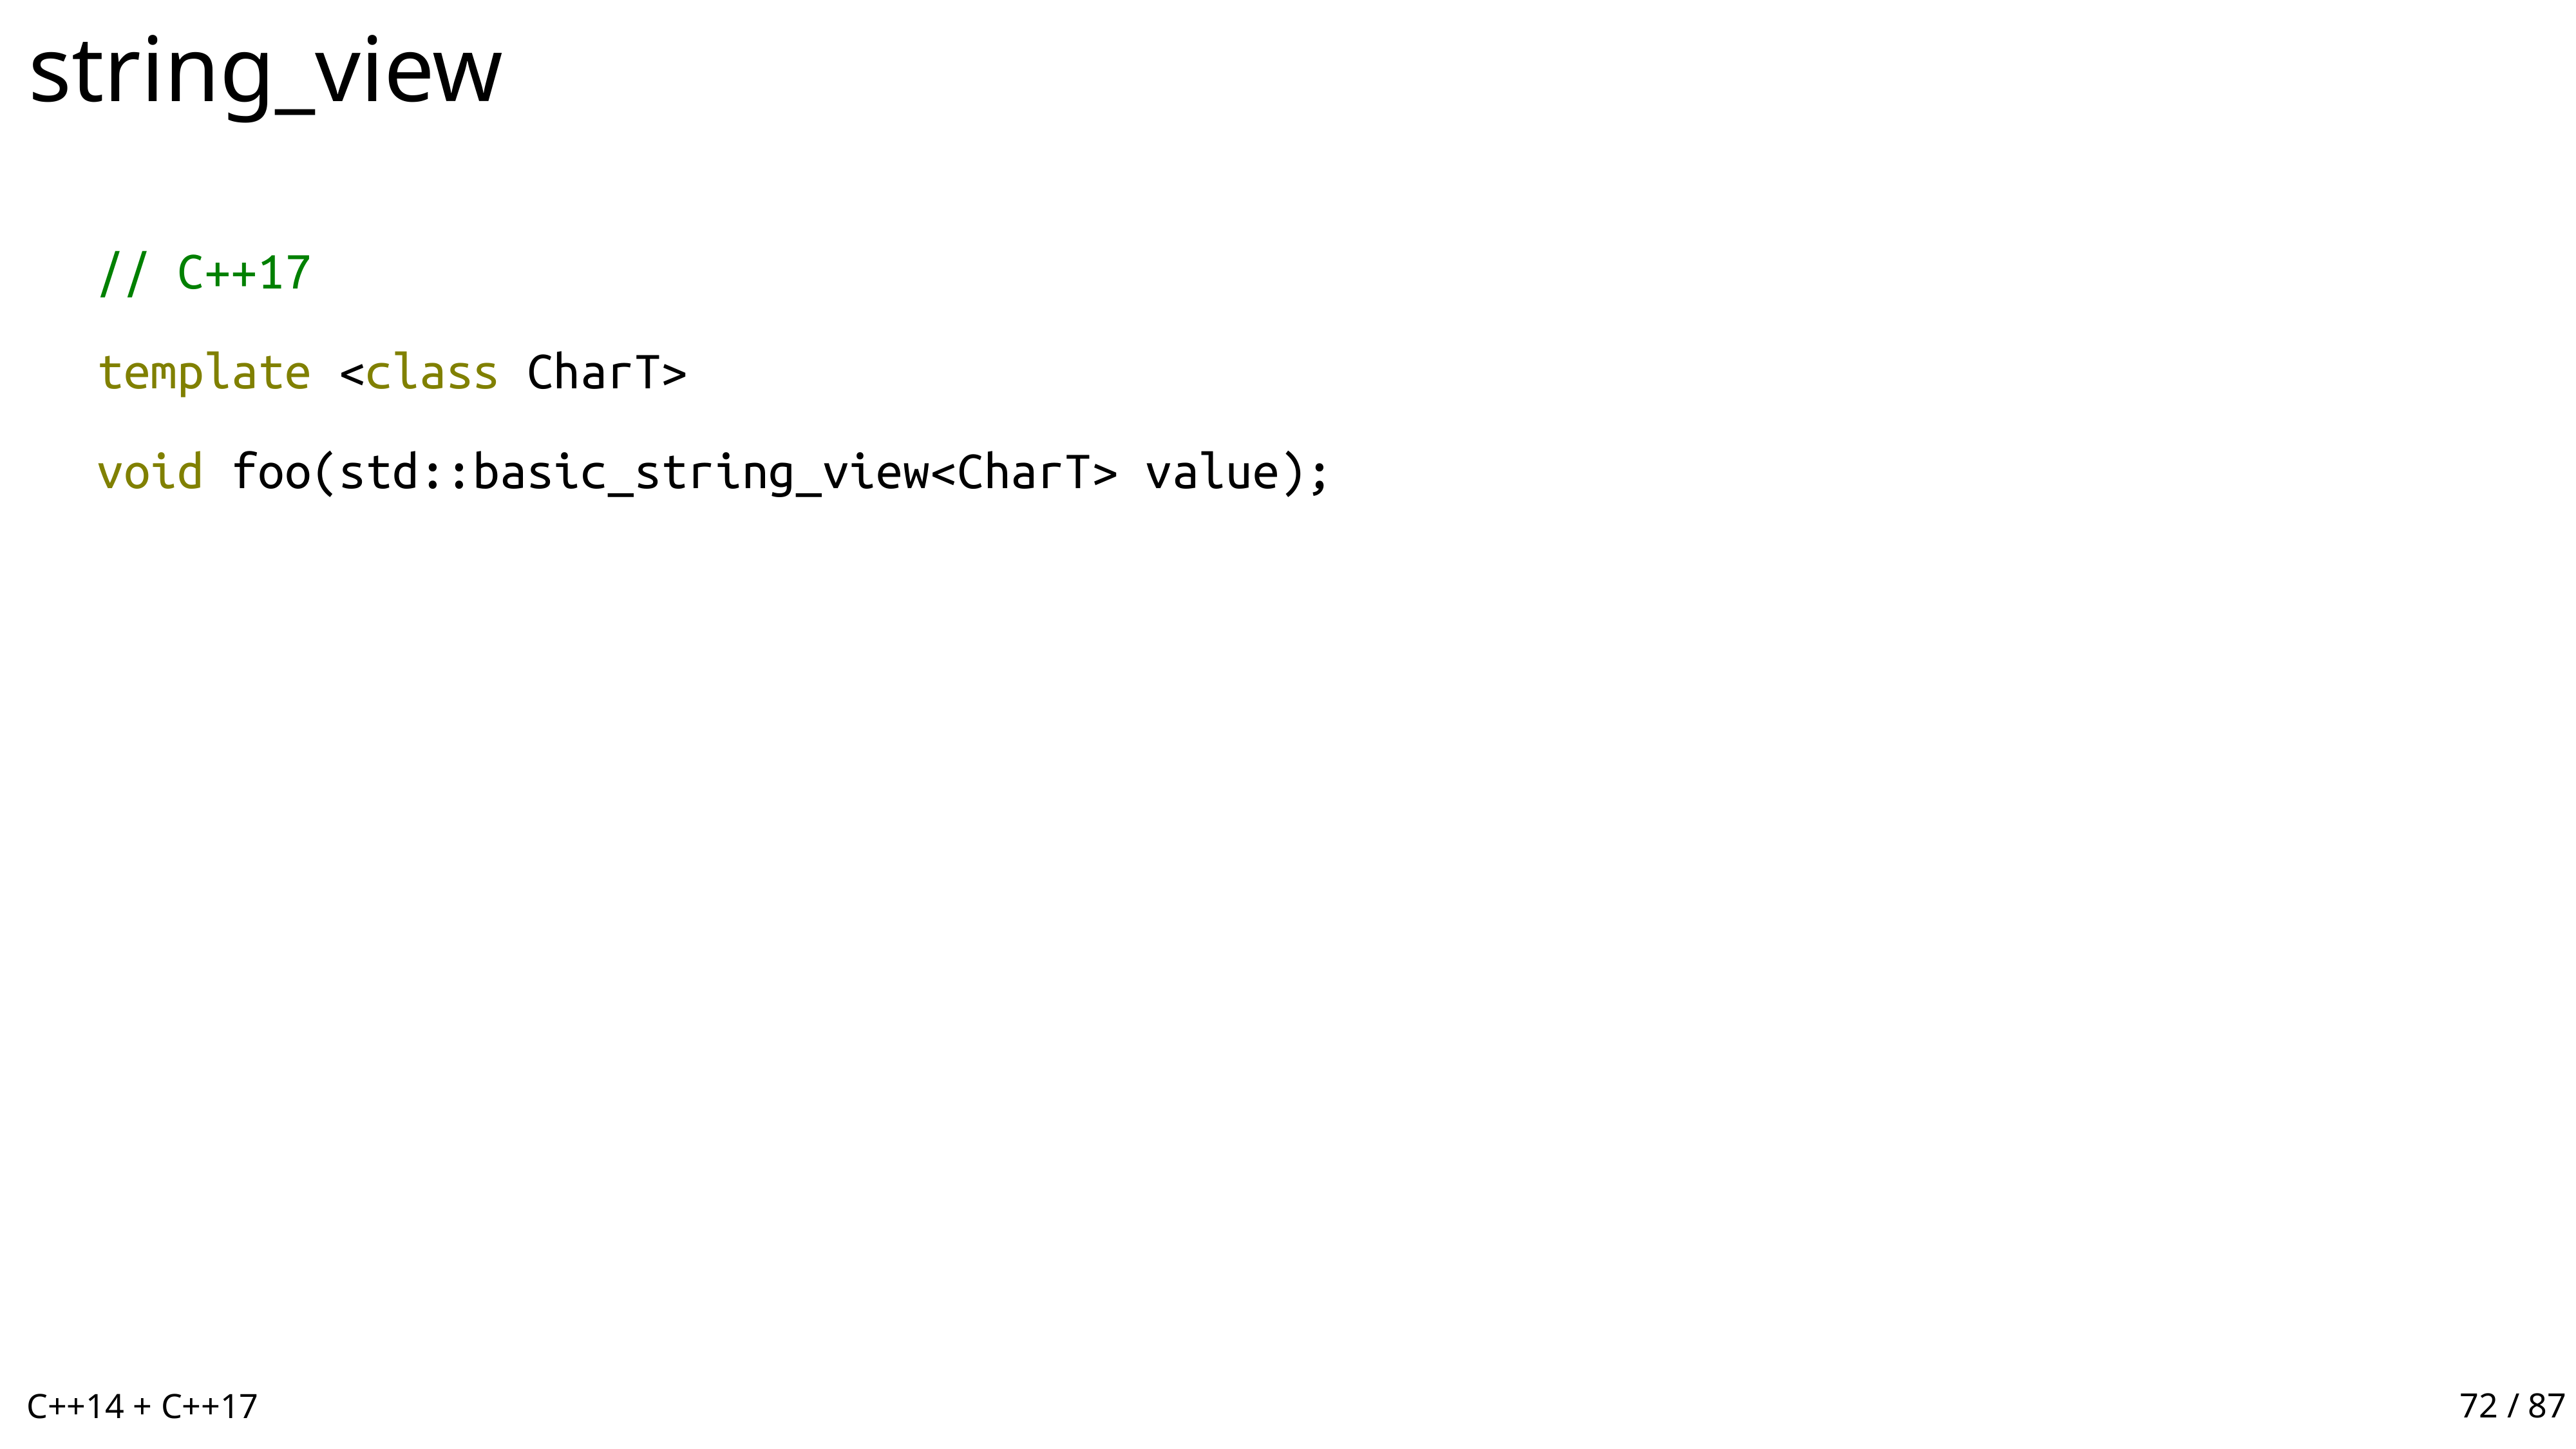

# string_view
// C++17
template <class CharT>
void foo(std::basic_string_view<CharT> value);
C++14 + C++17